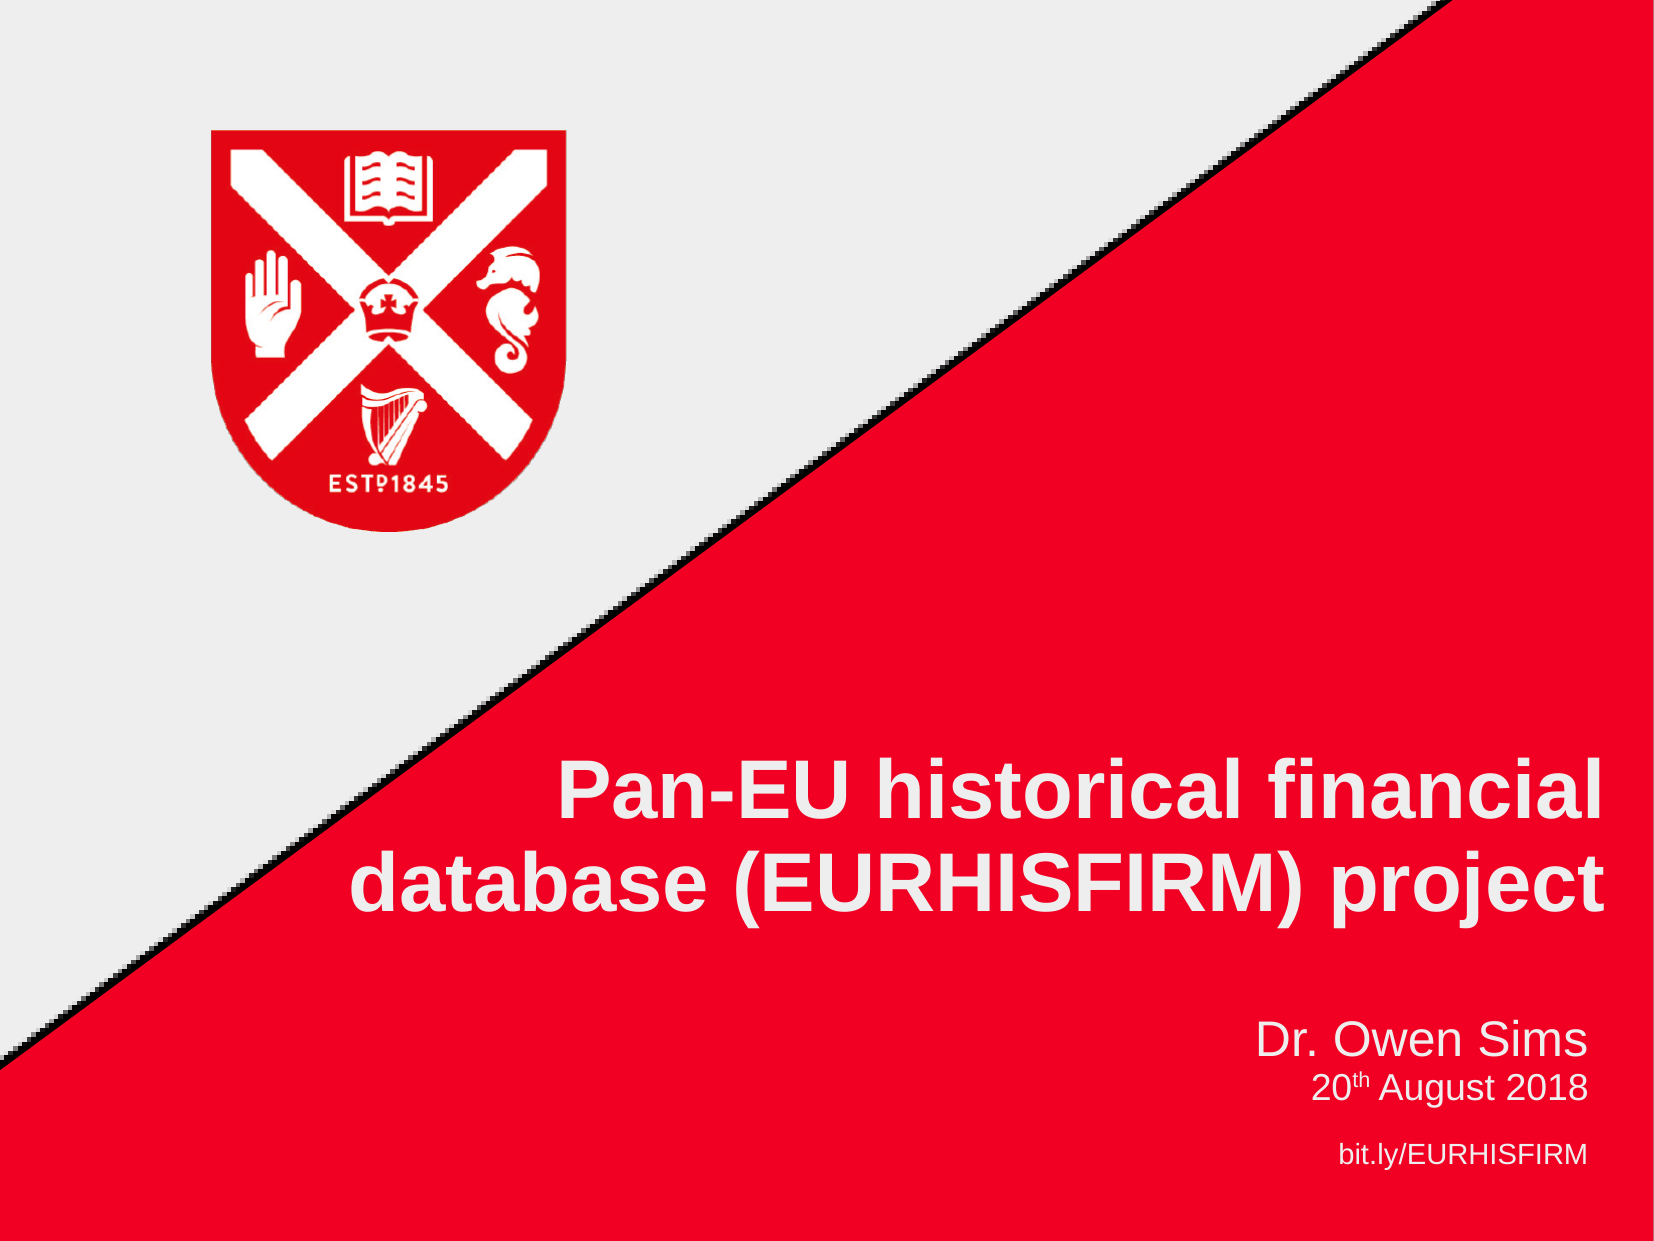

#
Pan-EU historical financial database (EURHISFIRM) project
Dr. Owen Sims
20th August 2018
bit.ly/EURHISFIRM